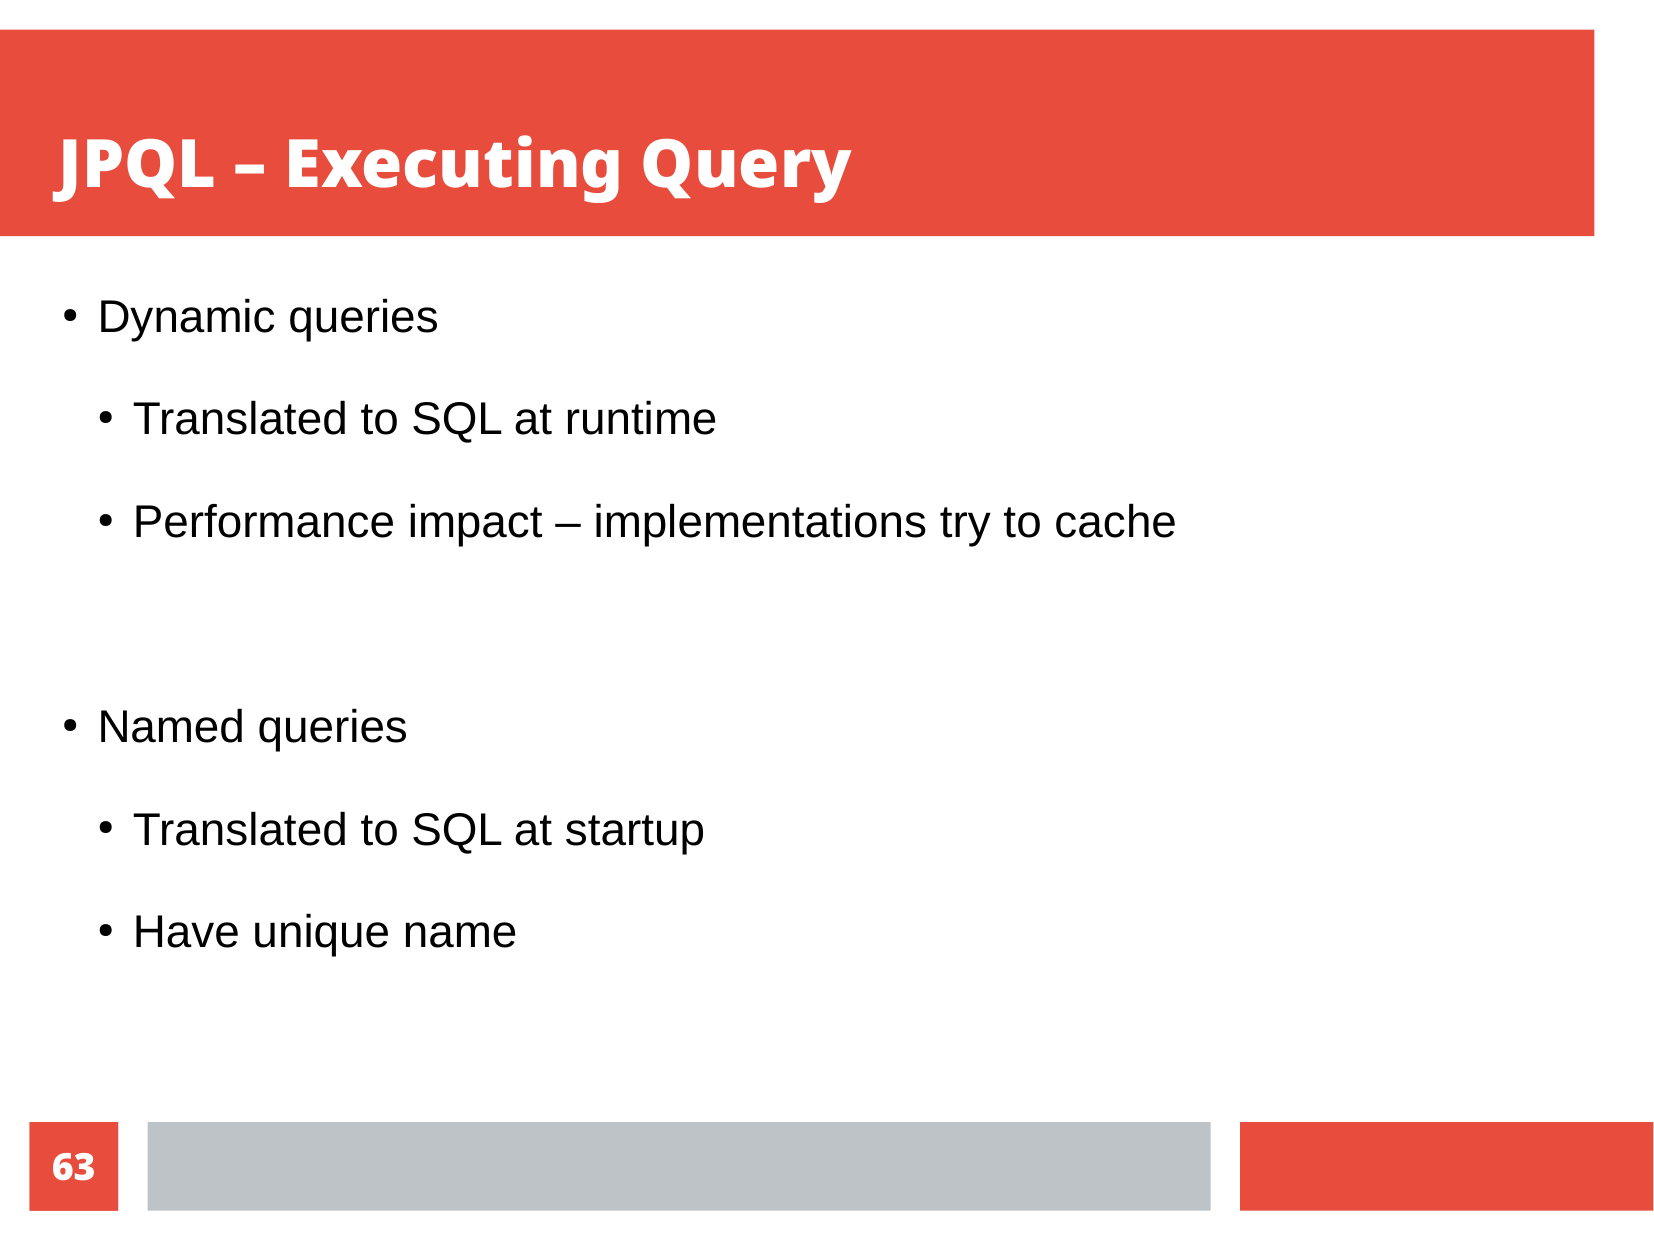

# JPQL – Executing Query
Dynamic queries
Translated to SQL at runtime
Performance impact – implementations try to cache
Named queries
Translated to SQL at startup
Have unique name
63